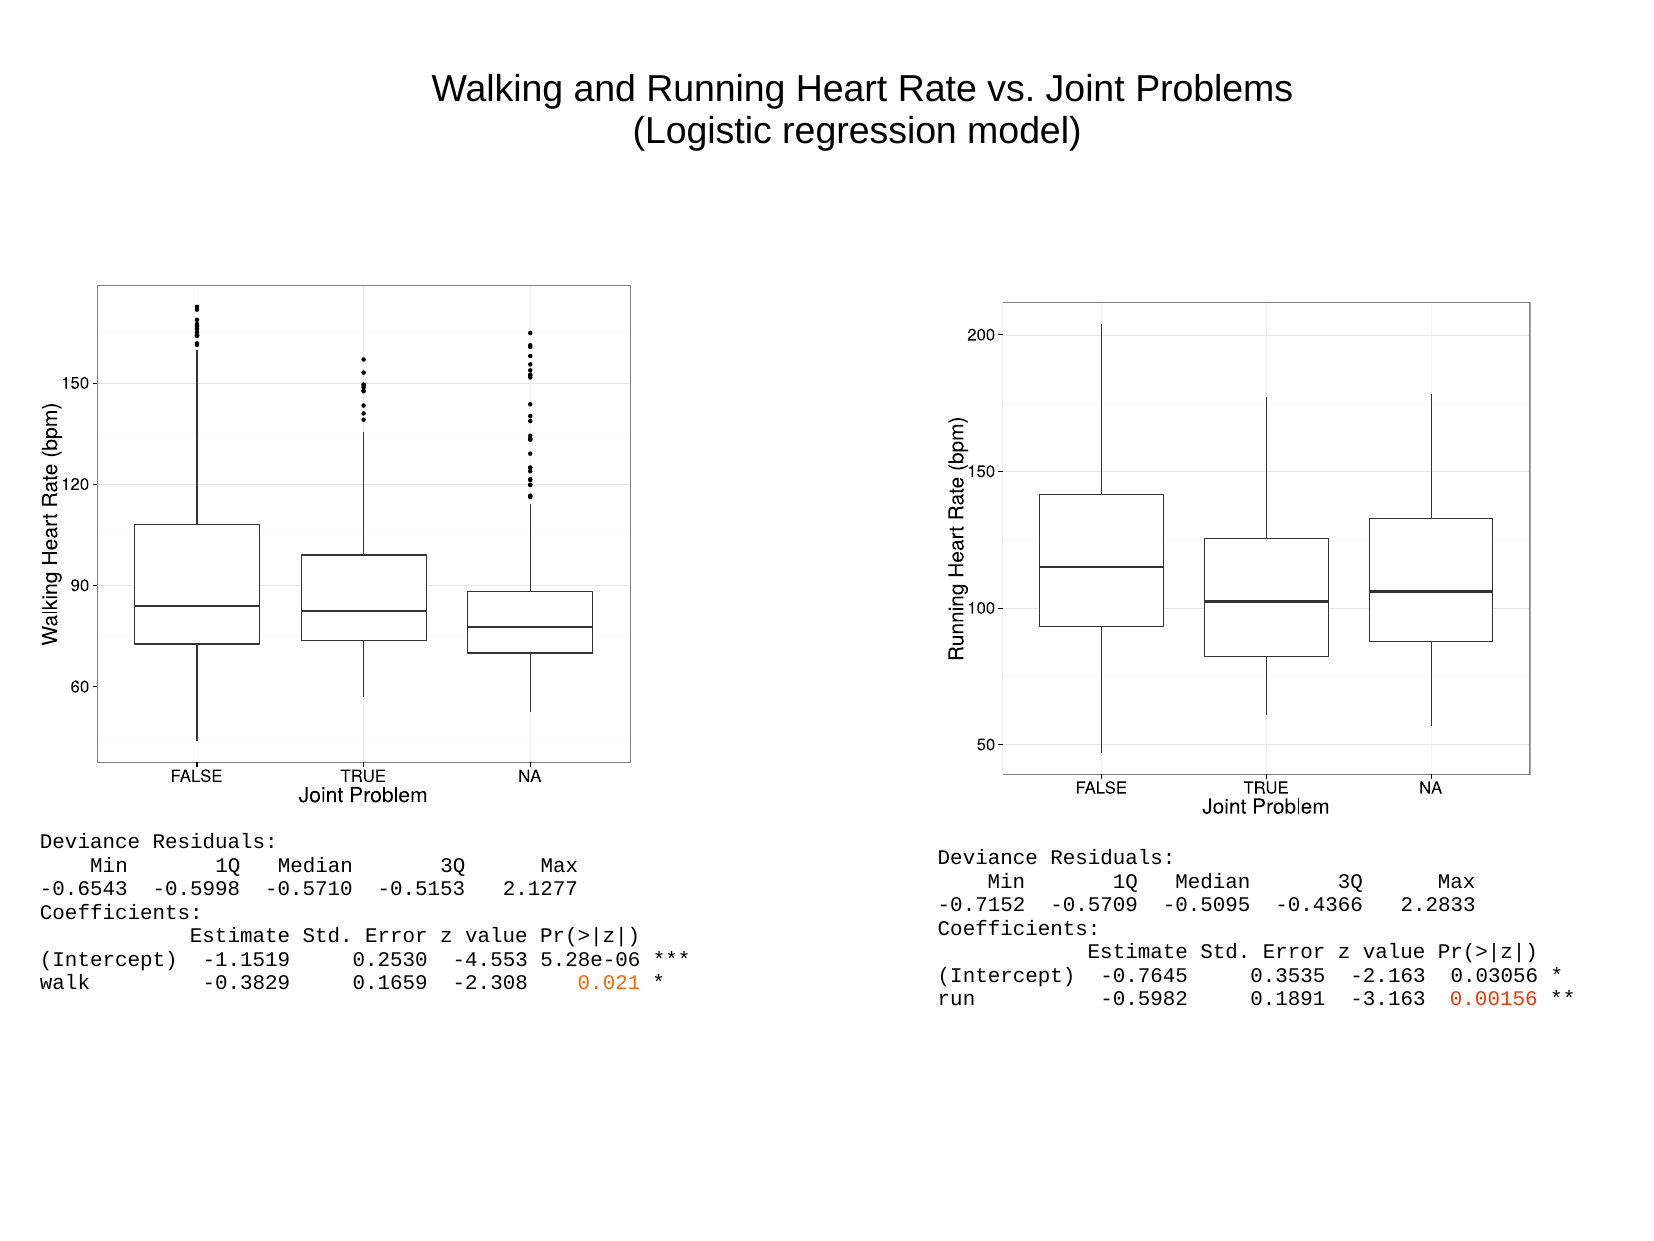

Walking and Running Heart Rate vs. Joint Problems
(Logistic regression model)
Deviance Residuals:
 Min 1Q Median 3Q Max
-0.6543 -0.5998 -0.5710 -0.5153 2.1277
Coefficients:
 Estimate Std. Error z value Pr(>|z|)
(Intercept) -1.1519 0.2530 -4.553 5.28e-06 ***
walk -0.3829 0.1659 -2.308 0.021 *
Deviance Residuals:
 Min 1Q Median 3Q Max
-0.7152 -0.5709 -0.5095 -0.4366 2.2833
Coefficients:
 Estimate Std. Error z value Pr(>|z|)
(Intercept) -0.7645 0.3535 -2.163 0.03056 *
run -0.5982 0.1891 -3.163 0.00156 **